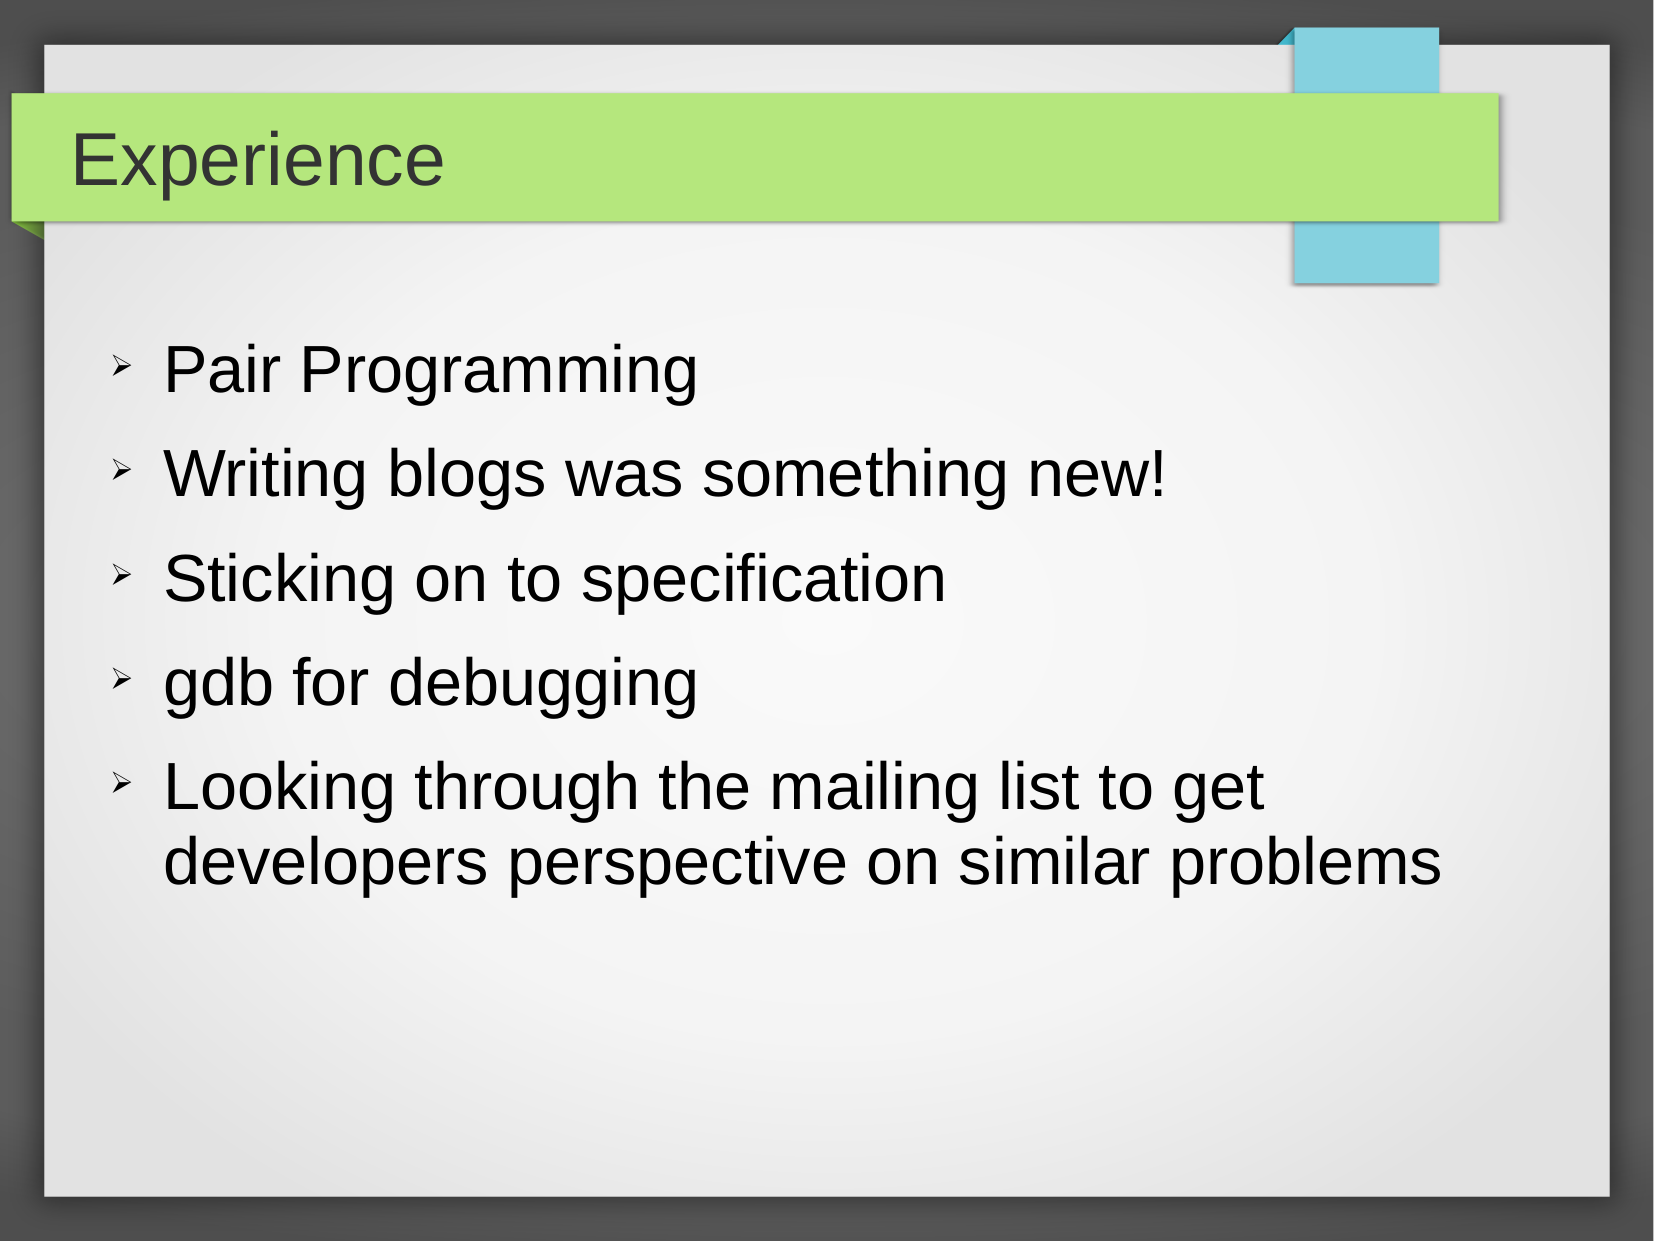

# Experience
Pair Programming
Writing blogs was something new!
Sticking on to specification
gdb for debugging
Looking through the mailing list to get developers perspective on similar problems